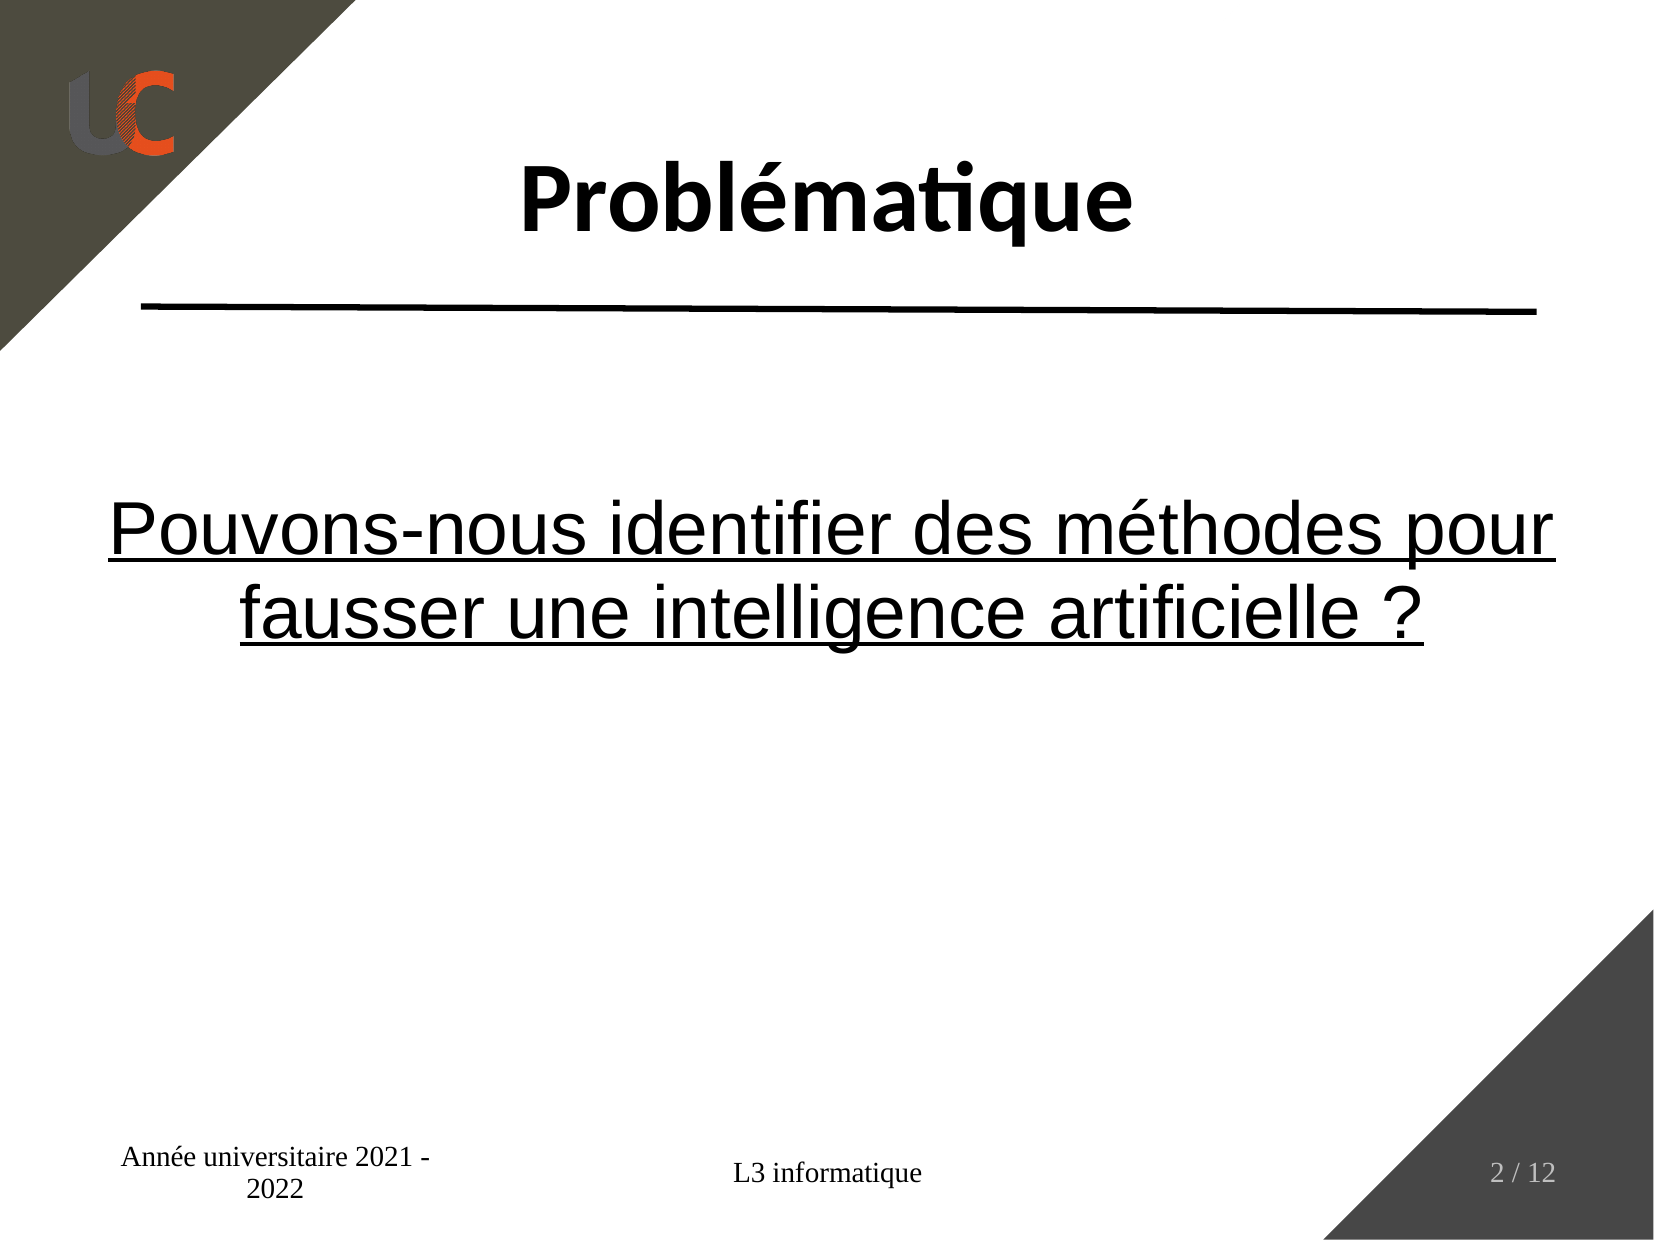

# Problématique
Pouvons-nous identifier des méthodes pour fausser une intelligence artificielle ?
Année universitaire 2021 - 2022
L3 informatique